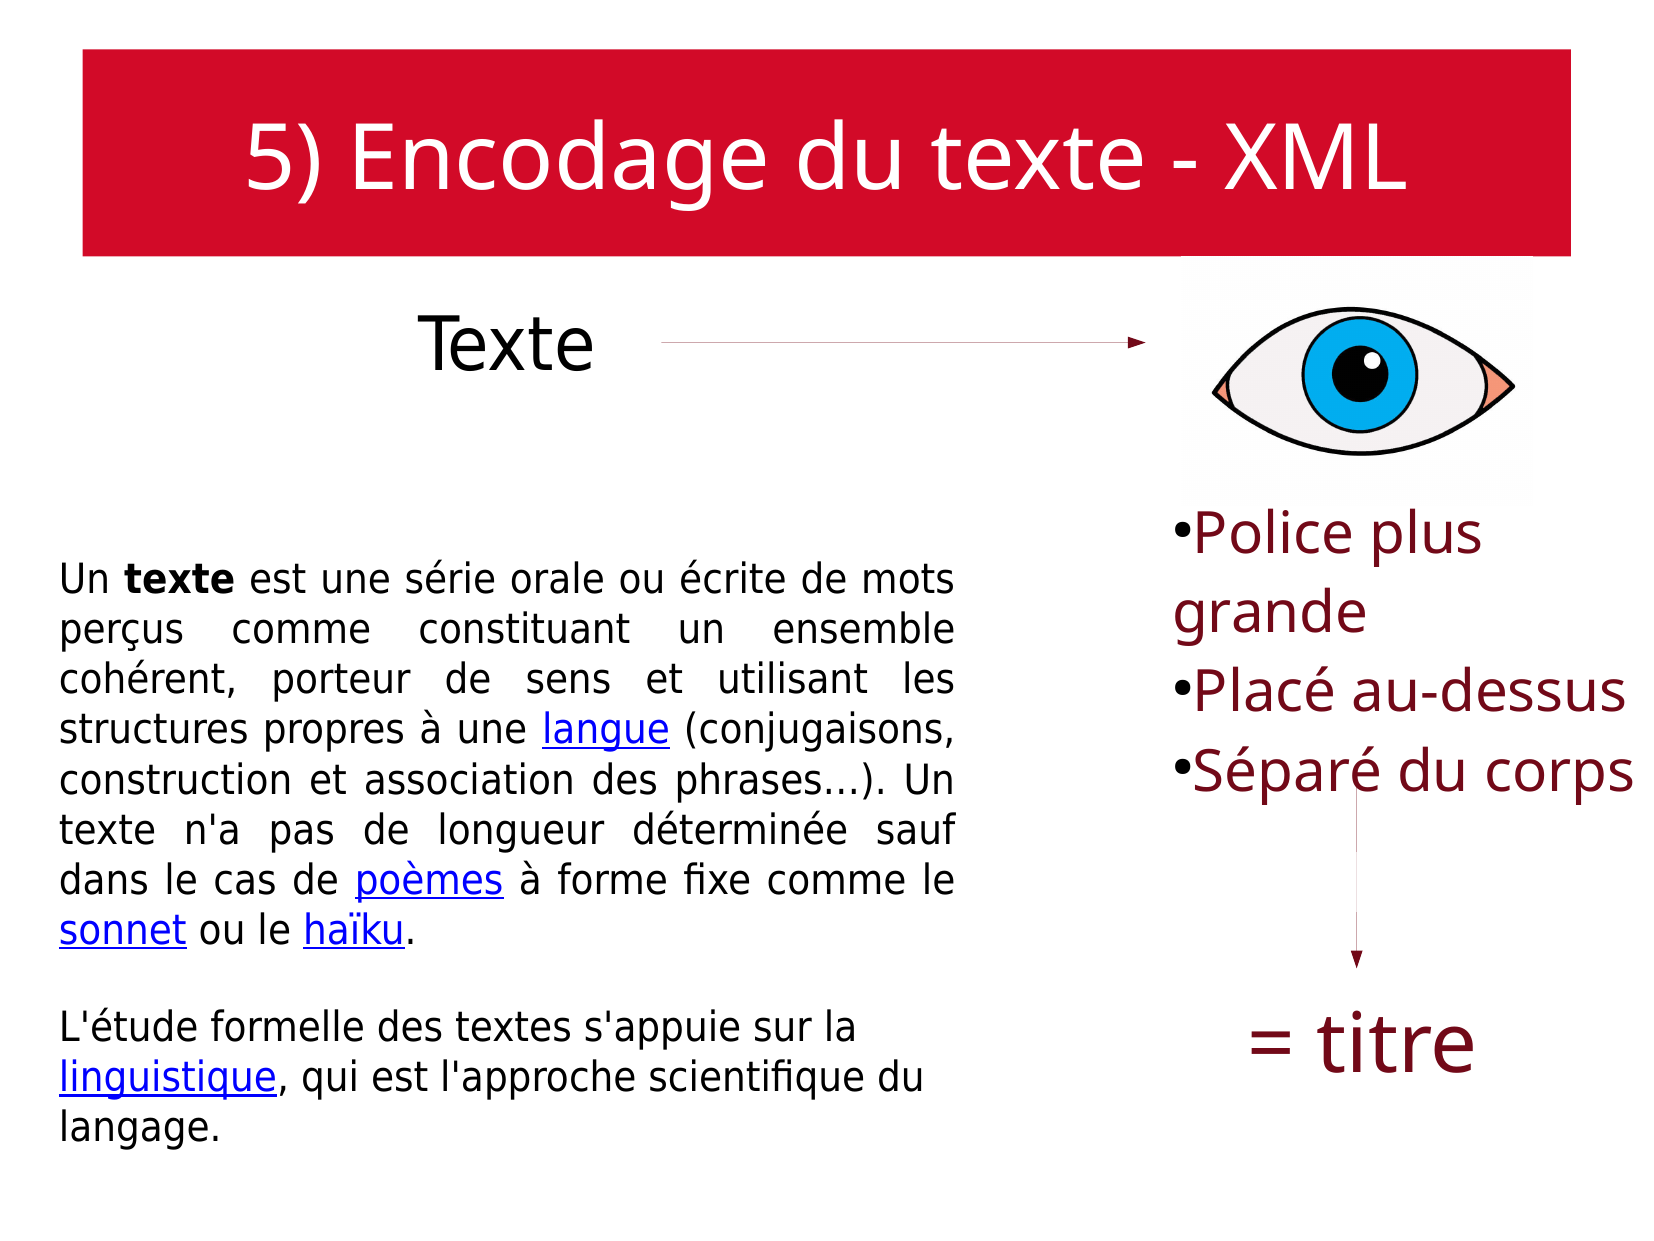

# 5) Encodage du texte - XML
Police plus grande
Placé au-dessus
Séparé du corps
Texte
Un texte est une série orale ou écrite de mots perçus comme constituant un ensemble cohérent, porteur de sens et utilisant les structures propres à une langue (conjugaisons, construction et association des phrases…). Un texte n'a pas de longueur déterminée sauf dans le cas de poèmes à forme fixe comme le sonnet ou le haïku.
L'étude formelle des textes s'appuie sur la linguistique, qui est l'approche scientifique du langage.
= titre